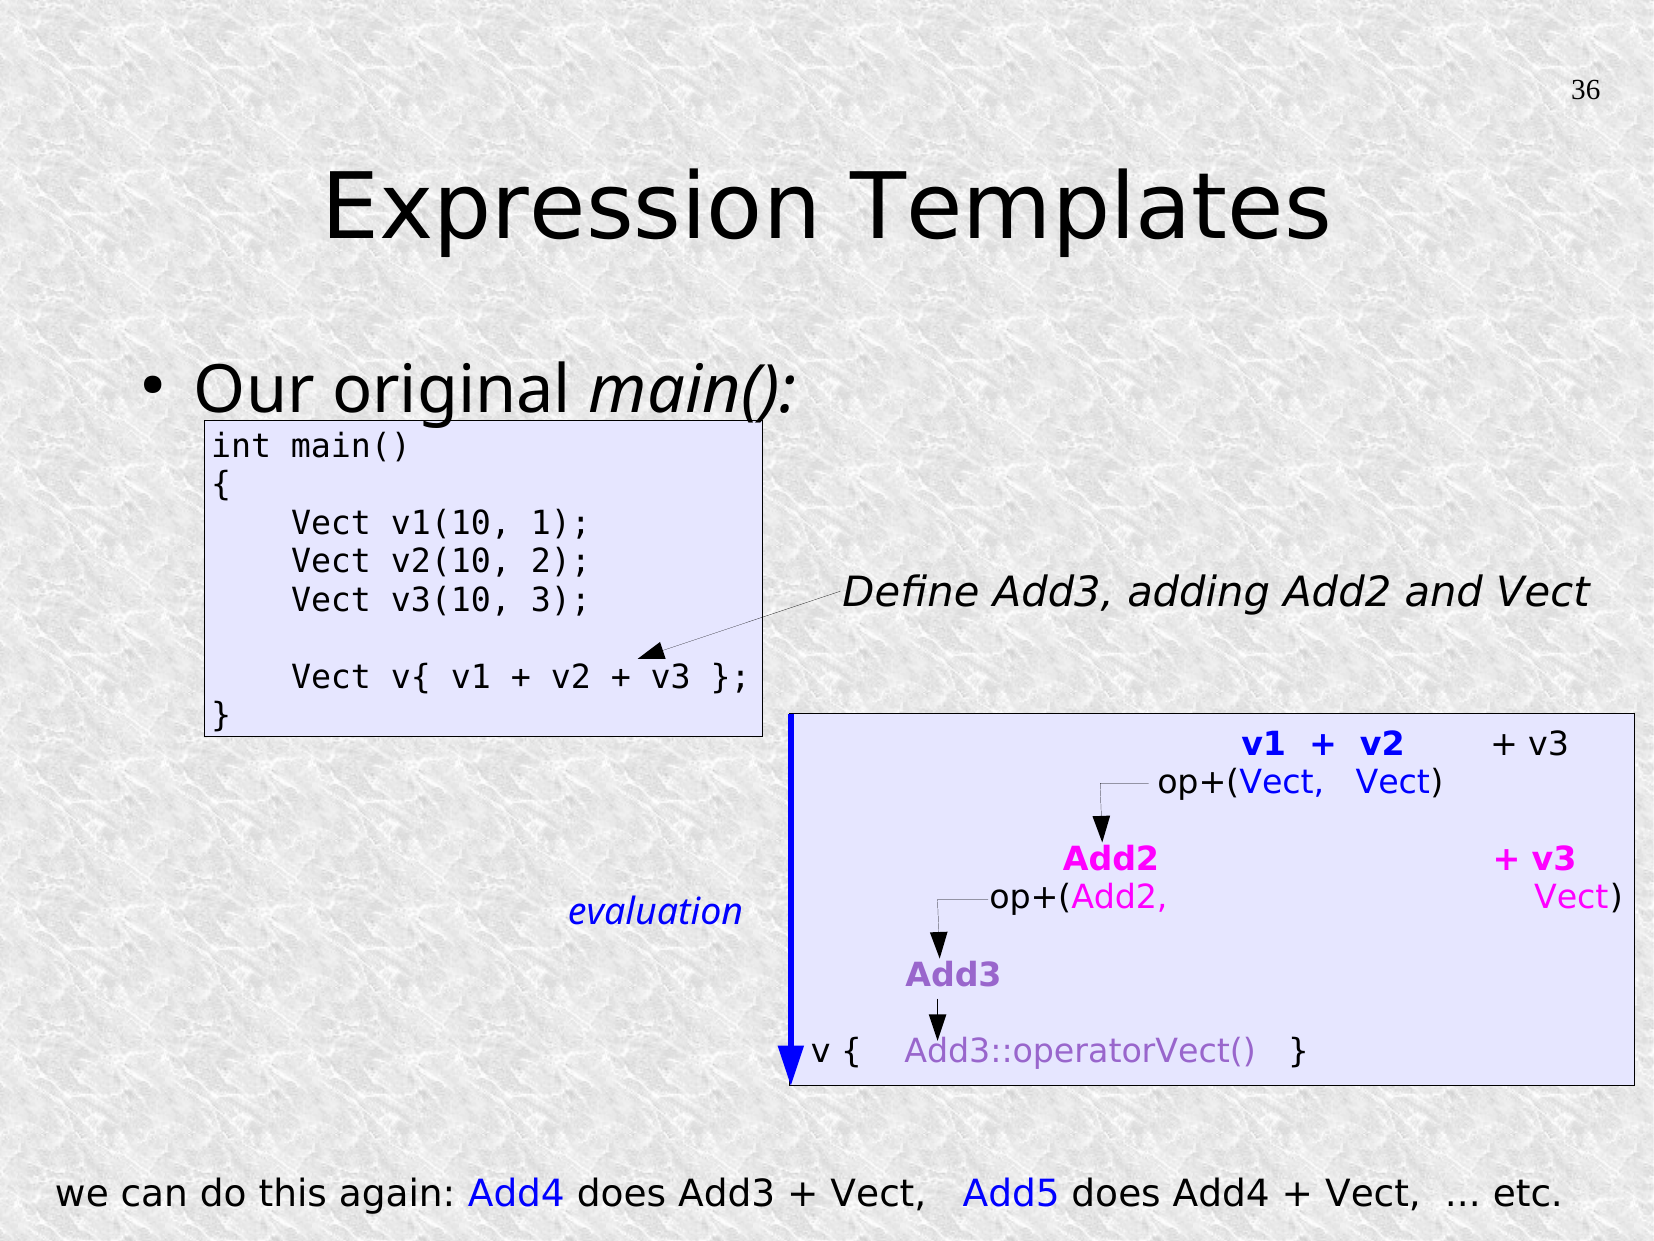

36
# Expression Templates
Our original main():
int main()
{
 Vect v1(10, 1);
 Vect v2(10, 2);
 Vect v3(10, 3);
 Vect v{ v1 + v2 + v3 };
}
Define Add3, adding Add2 and Vect
 v1 + v2 + v3
 op+(Vect, Vect)
 Add2 + v3
 op+(Add2, Vect)
 Add3
 v { Add3::operatorVect() }
evaluation
we can do this again: Add4 does Add3 + Vect, Add5 does Add4 + Vect, ... etc.